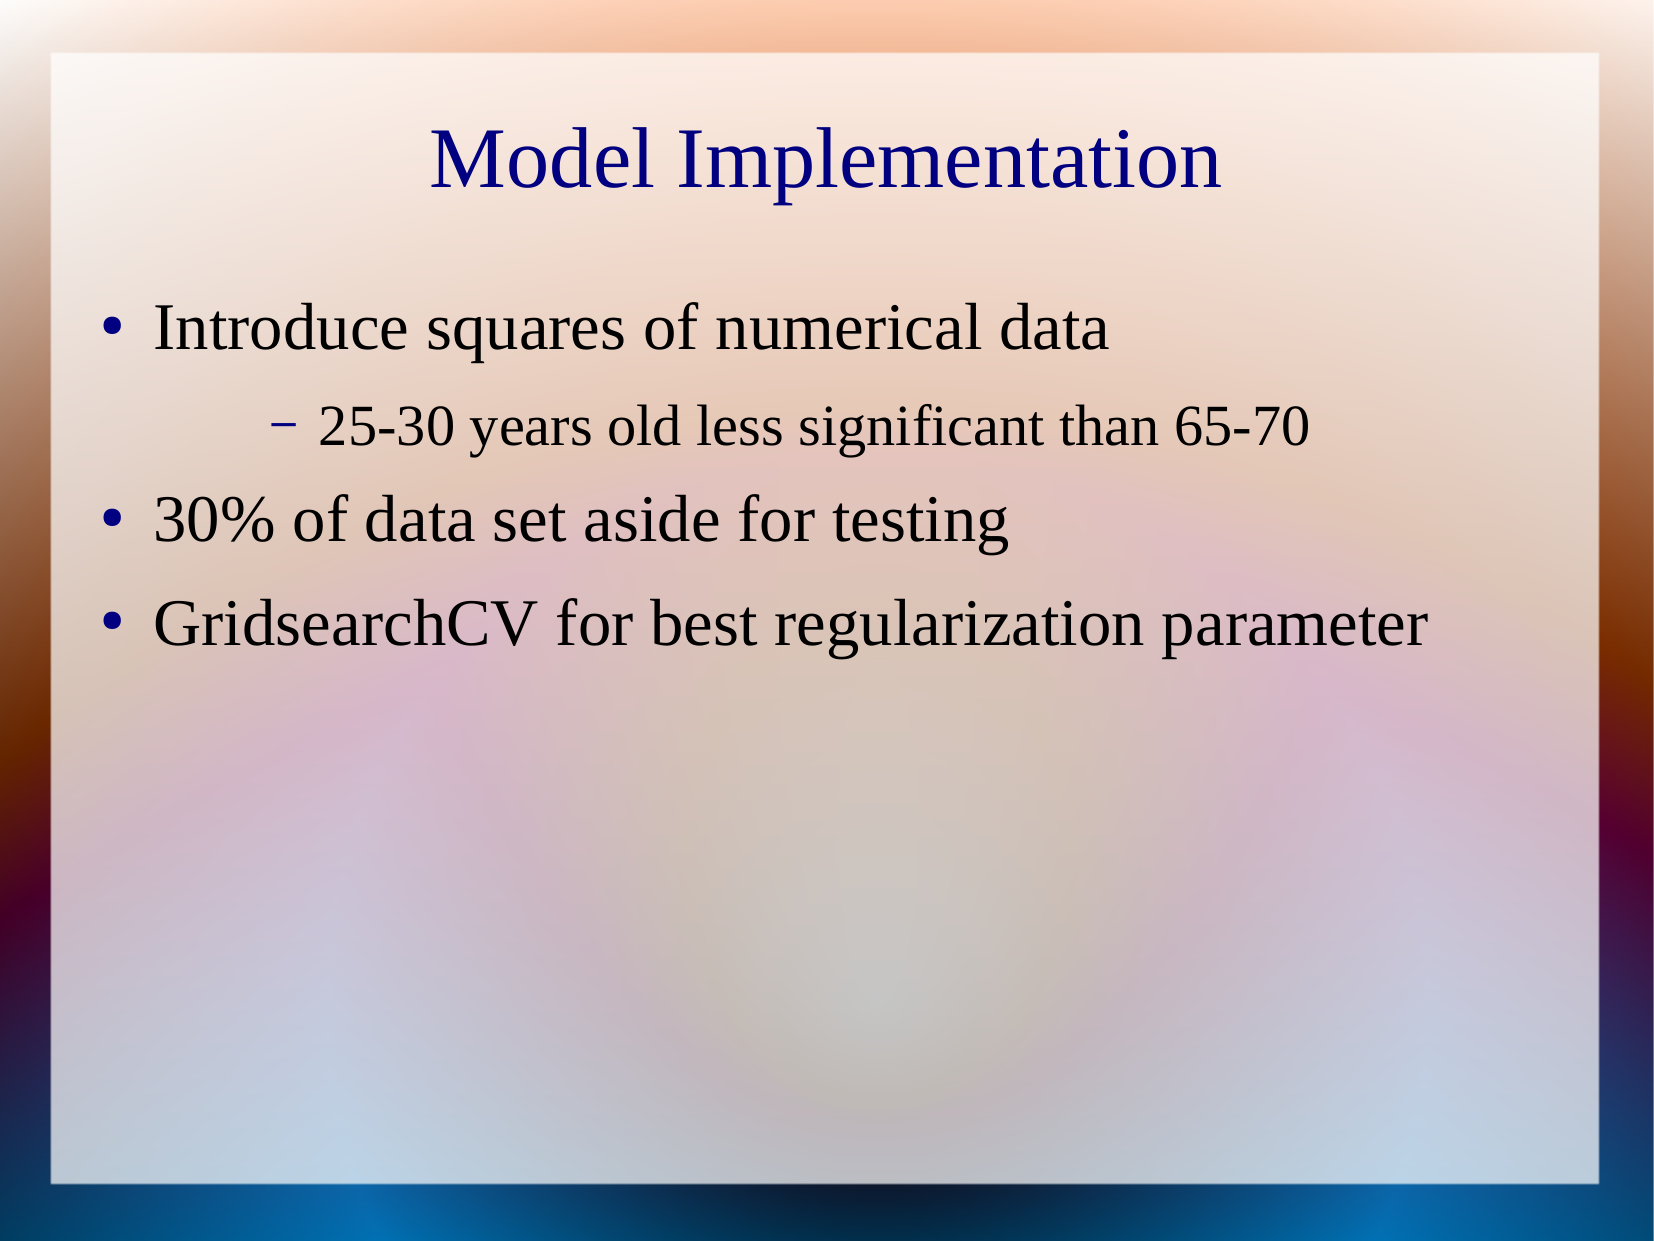

# Model Implementation
Introduce squares of numerical data
25-30 years old less significant than 65-70
30% of data set aside for testing
GridsearchCV for best regularization parameter